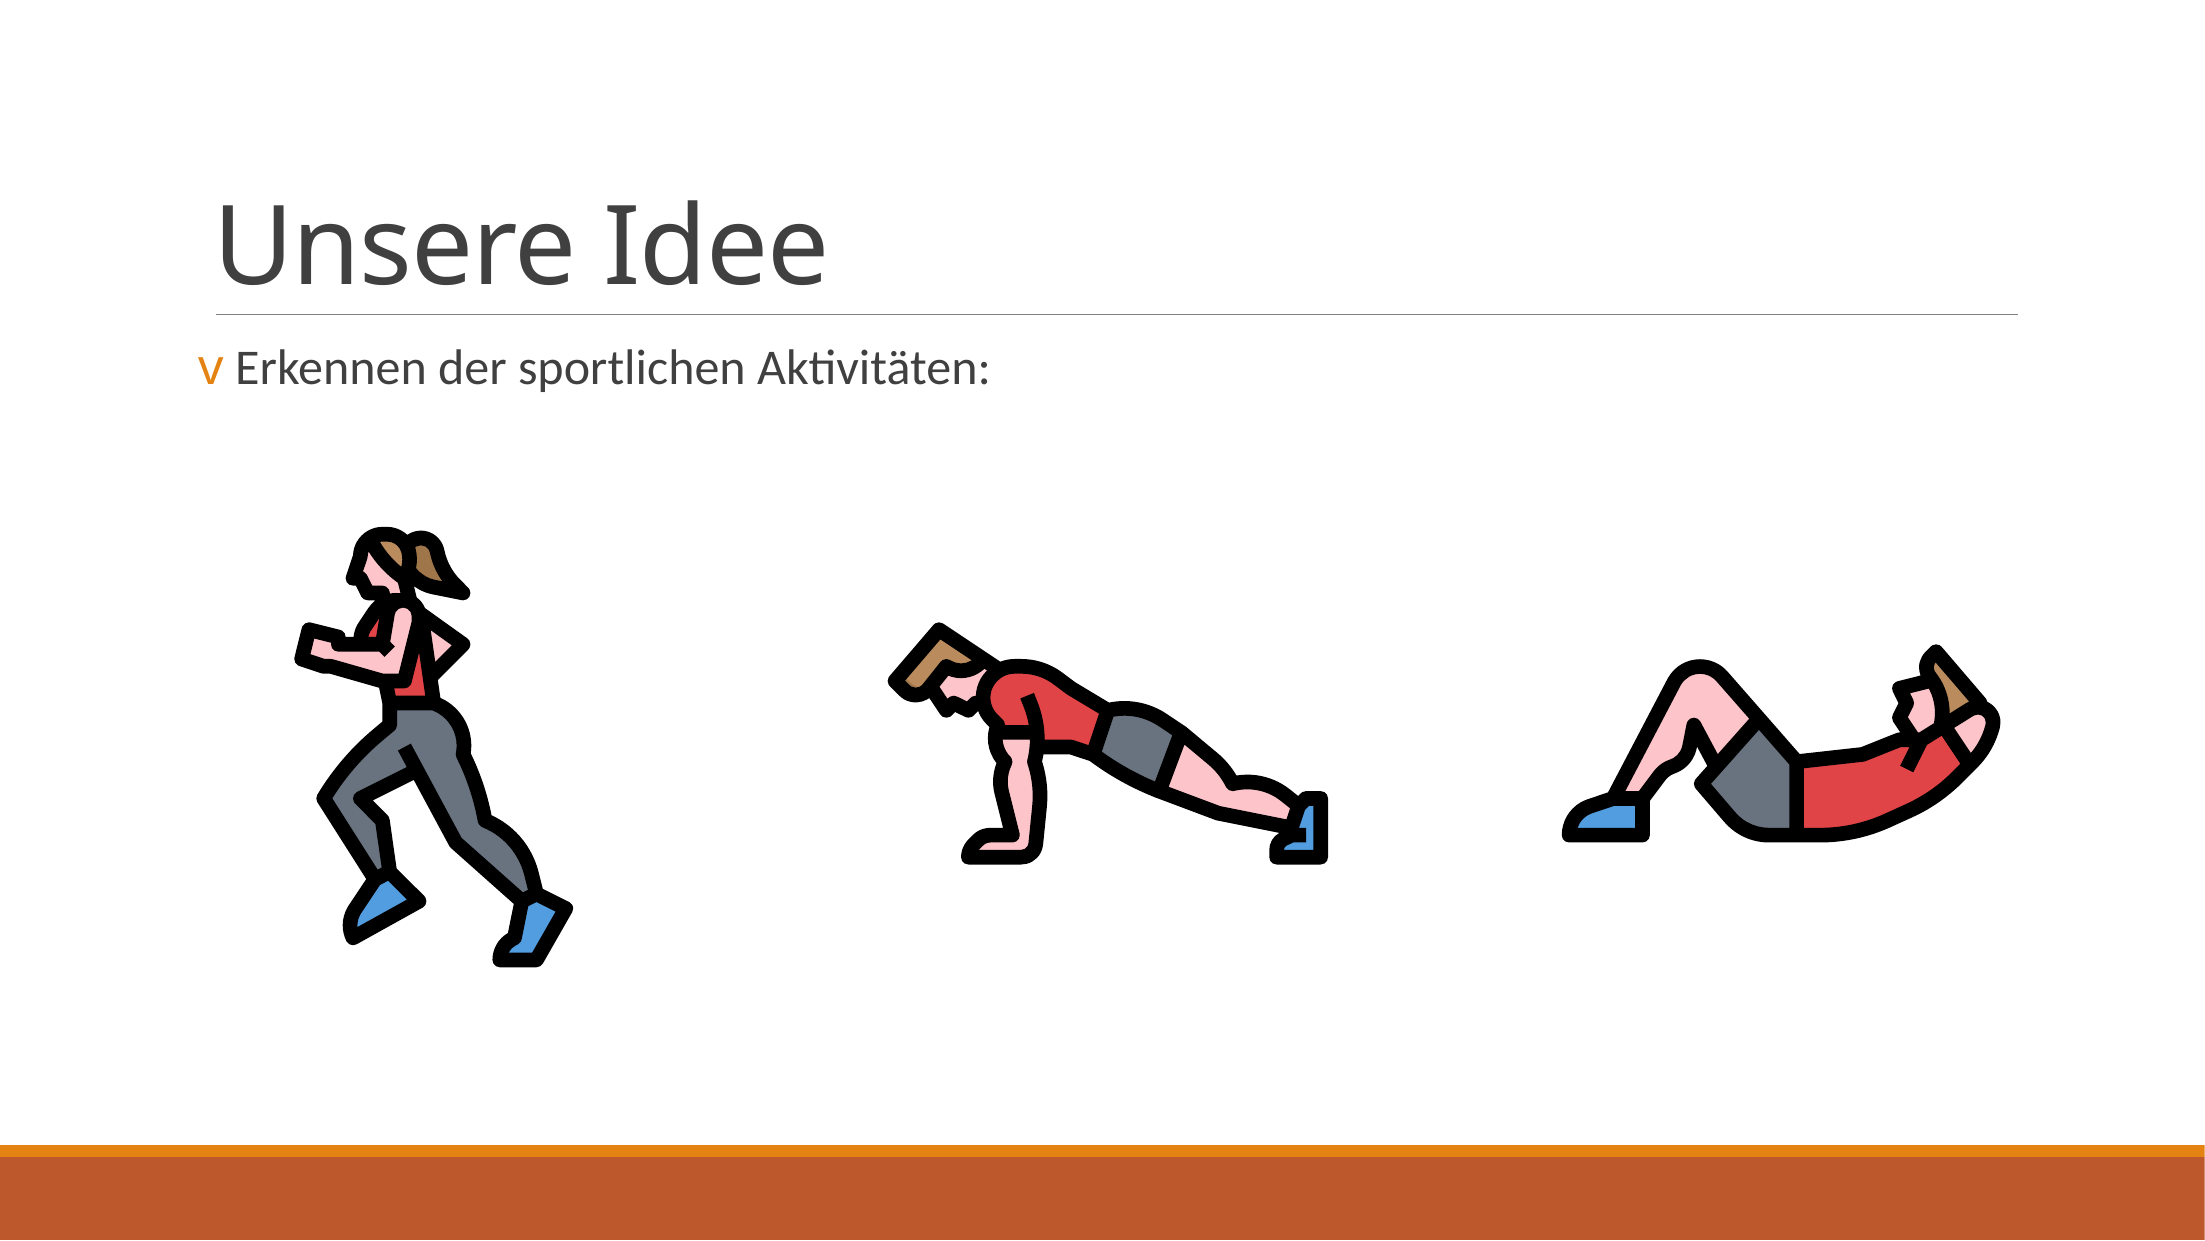

# Unsere Idee
 Erkennen der sportlichen Aktivitäten: